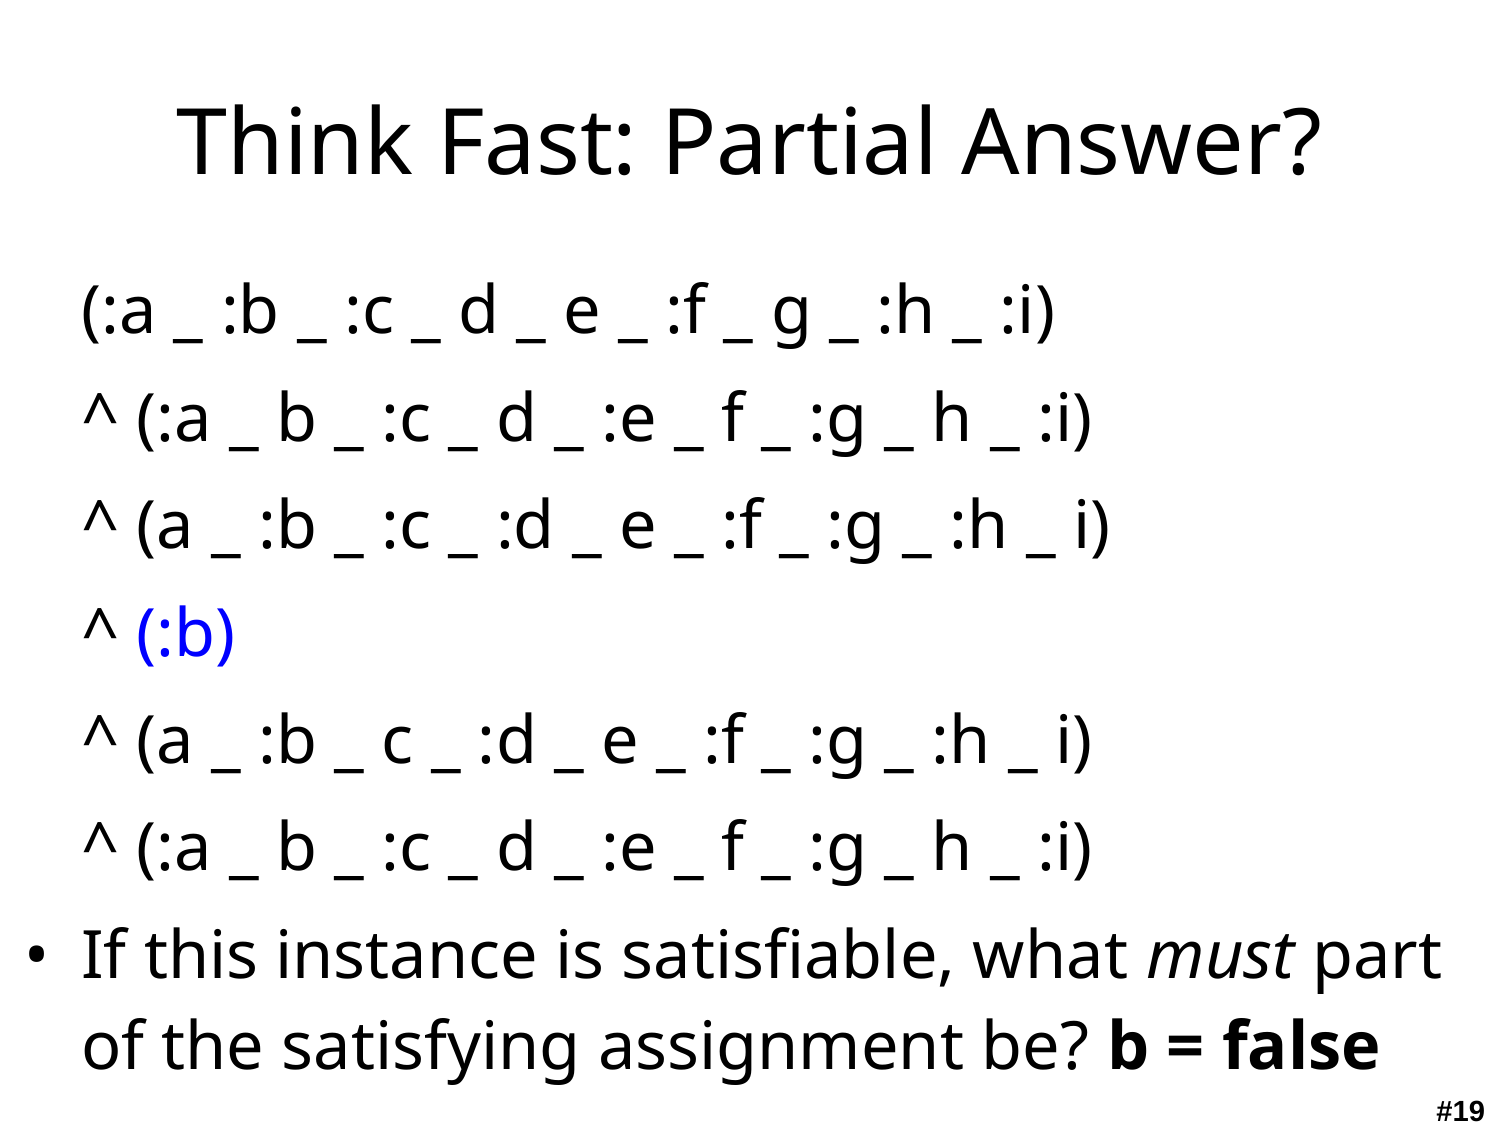

# Think Fast: Partial Answer?
(:a _ :b _ :c _ d _ e _ :f _ g _ :h _ :i)
^ (:a _ b _ :c _ d _ :e _ f _ :g _ h _ :i)
^ (a _ :b _ :c _ :d _ e _ :f _ :g _ :h _ i)
^ (:b)
^ (a _ :b _ c _ :d _ e _ :f _ :g _ :h _ i)
^ (:a _ b _ :c _ d _ :e _ f _ :g _ h _ :i)
If this instance is satisfiable, what must part of the satisfying assignment be? b = false
19